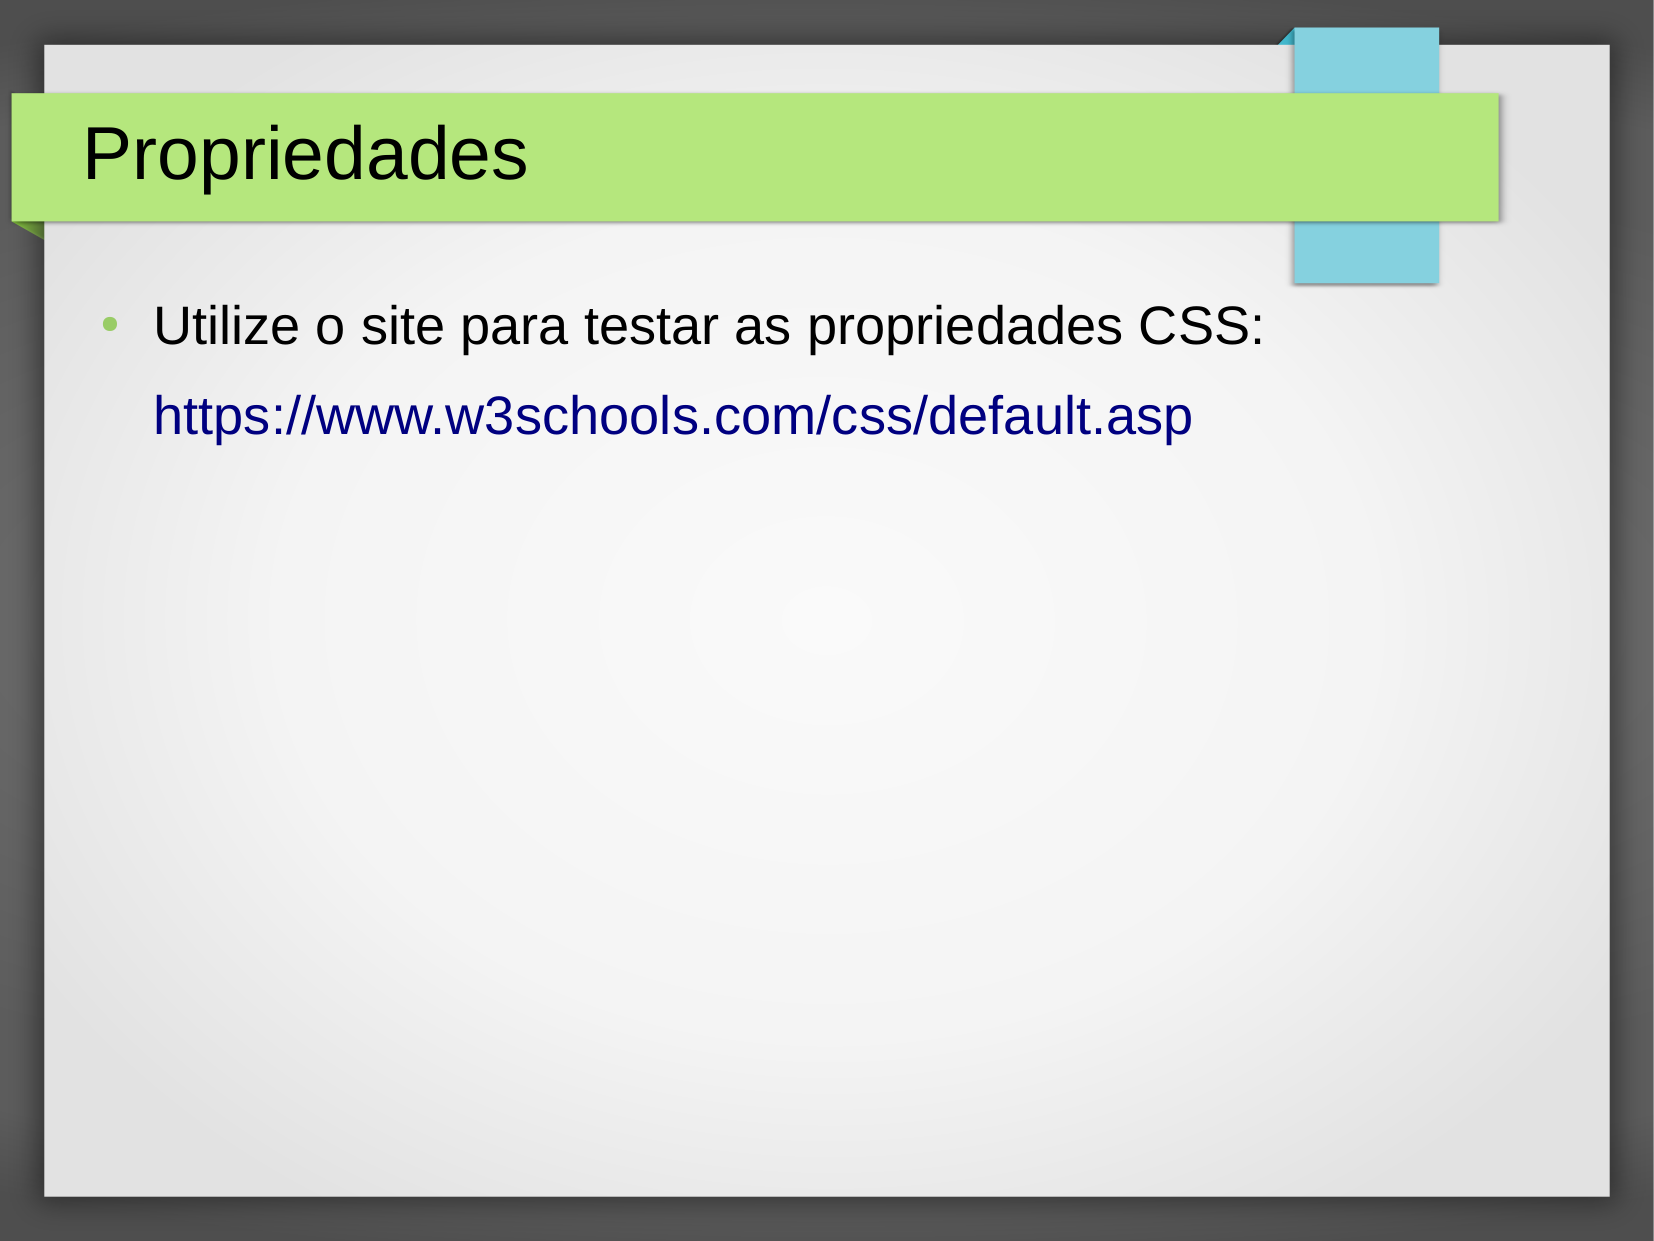

# Propriedades
Utilize o site para testar as propriedades CSS:
https://www.w3schools.com/css/default.asp